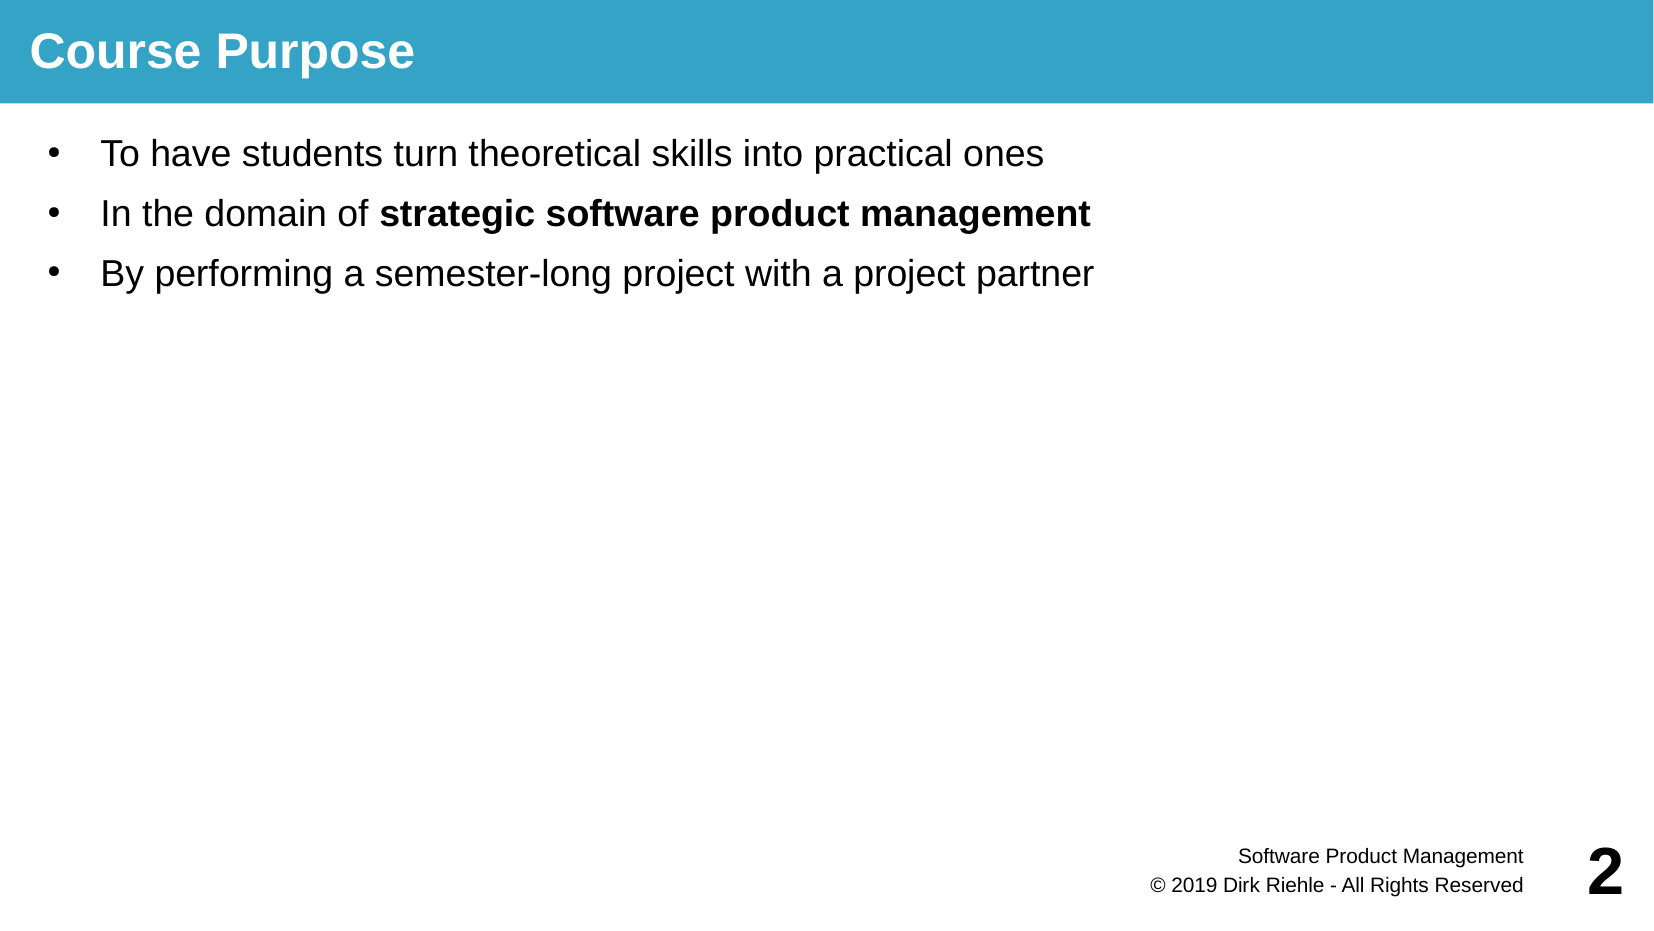

# Course Purpose
To have students turn theoretical skills into practical ones
In the domain of strategic software product management
By performing a semester-long project with a project partner
Software Product Management
2
© 2019 Dirk Riehle - All Rights Reserved